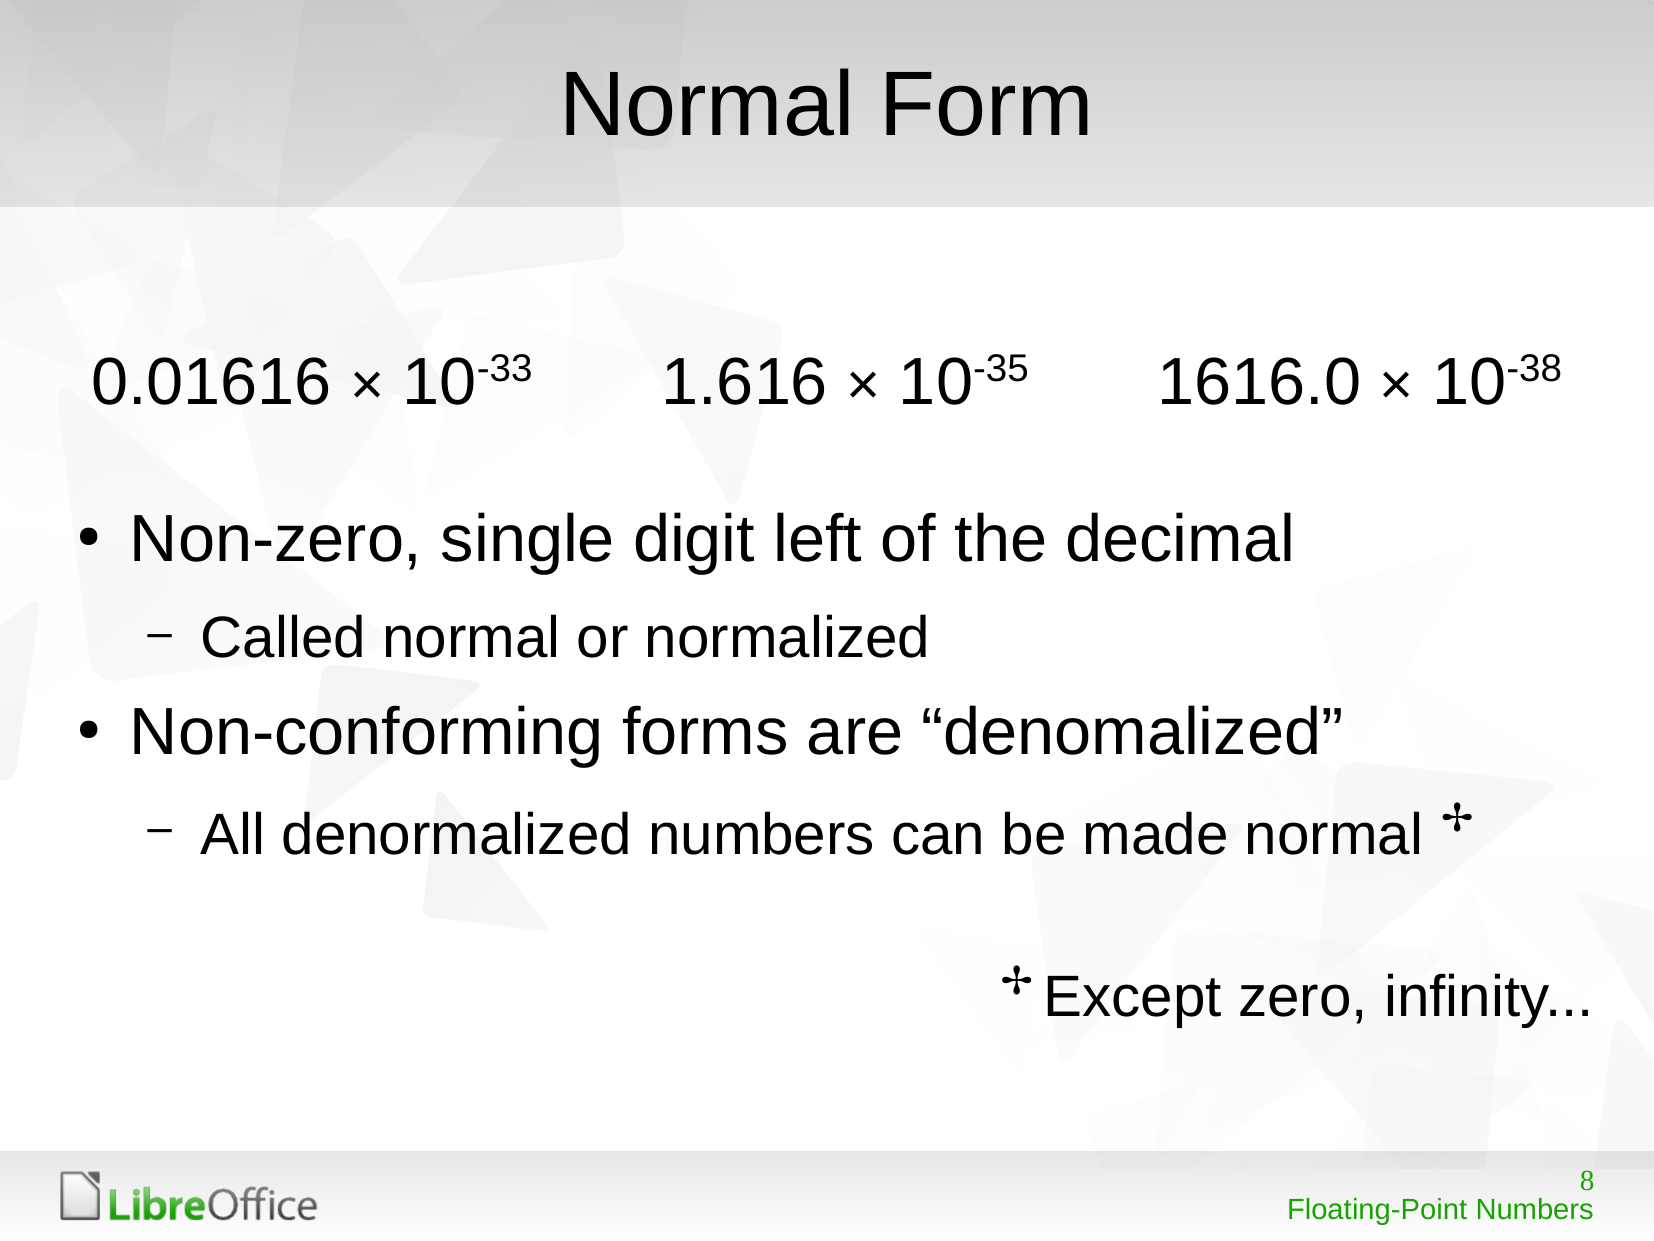

# Normal Form
0.01616 × 10-33 1.616 × 10-35 1616.0 × 10-38
Non-zero, single digit left of the decimal
Called normal or normalized
Non-conforming forms are “denomalized”
All denormalized numbers can be made normal ✢
✢ Except zero, infinity...
8
Floating-Point Numbers